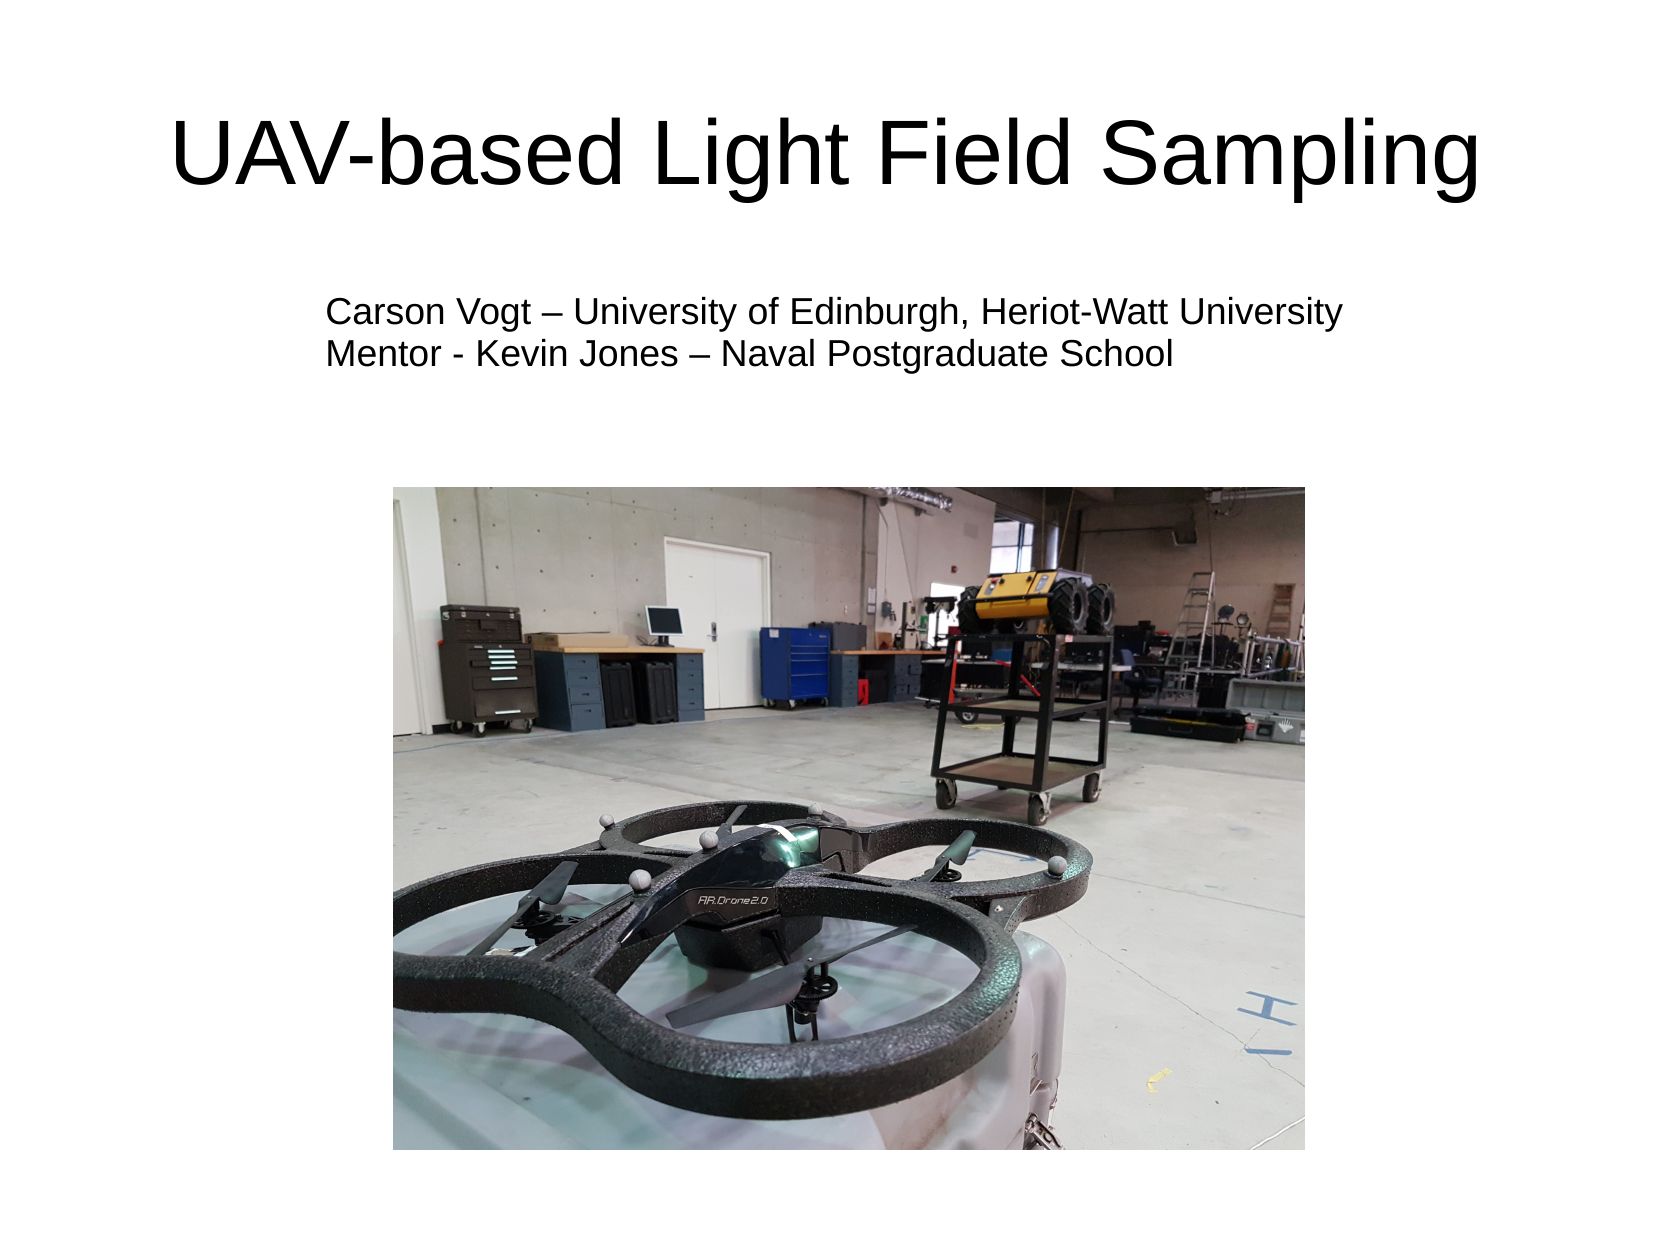

# UAV-based Light Field Sampling
Carson Vogt – University of Edinburgh, Heriot-Watt University
Mentor - Kevin Jones – Naval Postgraduate School